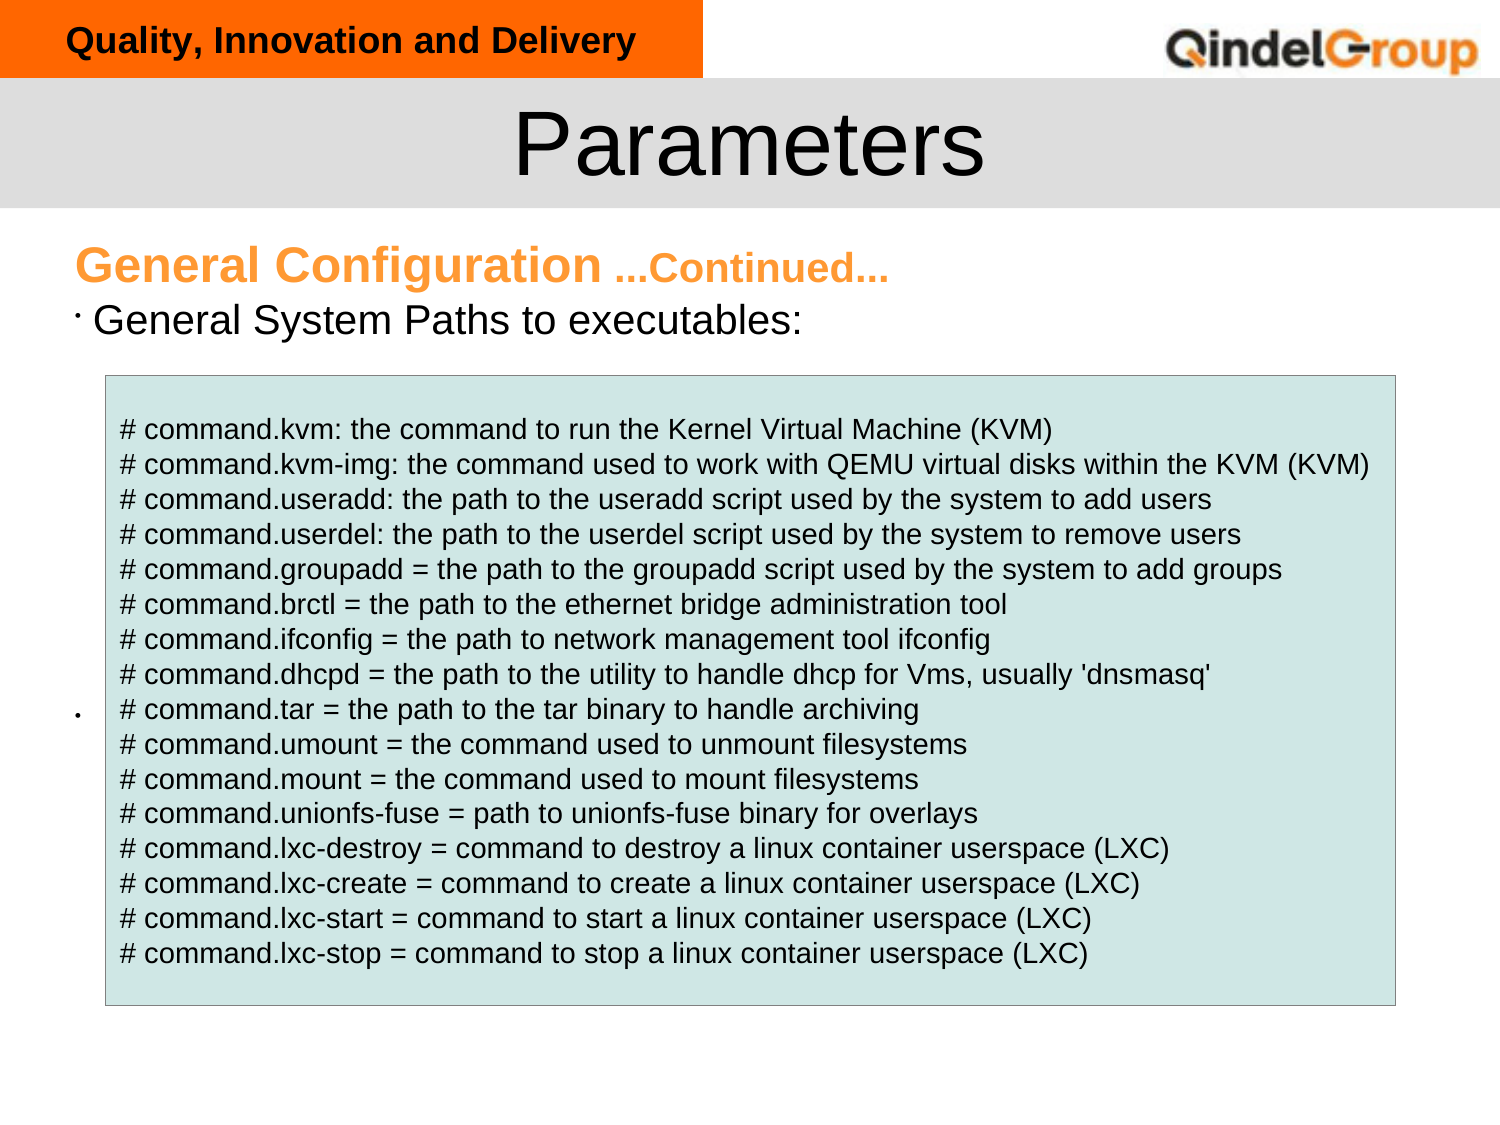

# Parameters
General Configuration ...Continued...
 General System Paths to executables:
# command.kvm: the command to run the Kernel Virtual Machine (KVM)
# command.kvm-img: the command used to work with QEMU virtual disks within the KVM (KVM)
# command.useradd: the path to the useradd script used by the system to add users
# command.userdel: the path to the userdel script used by the system to remove users
# command.groupadd = the path to the groupadd script used by the system to add groups
# command.brctl = the path to the ethernet bridge administration tool
# command.ifconfig = the path to network management tool ifconfig
# command.dhcpd = the path to the utility to handle dhcp for Vms, usually 'dnsmasq'
# command.tar = the path to the tar binary to handle archiving
# command.umount = the command used to unmount filesystems
# command.mount = the command used to mount filesystems
# command.unionfs-fuse = path to unionfs-fuse binary for overlays
# command.lxc-destroy = command to destroy a linux container userspace (LXC)
# command.lxc-create = command to create a linux container userspace (LXC)
# command.lxc-start = command to start a linux container userspace (LXC)
# command.lxc-stop = command to stop a linux container userspace (LXC)